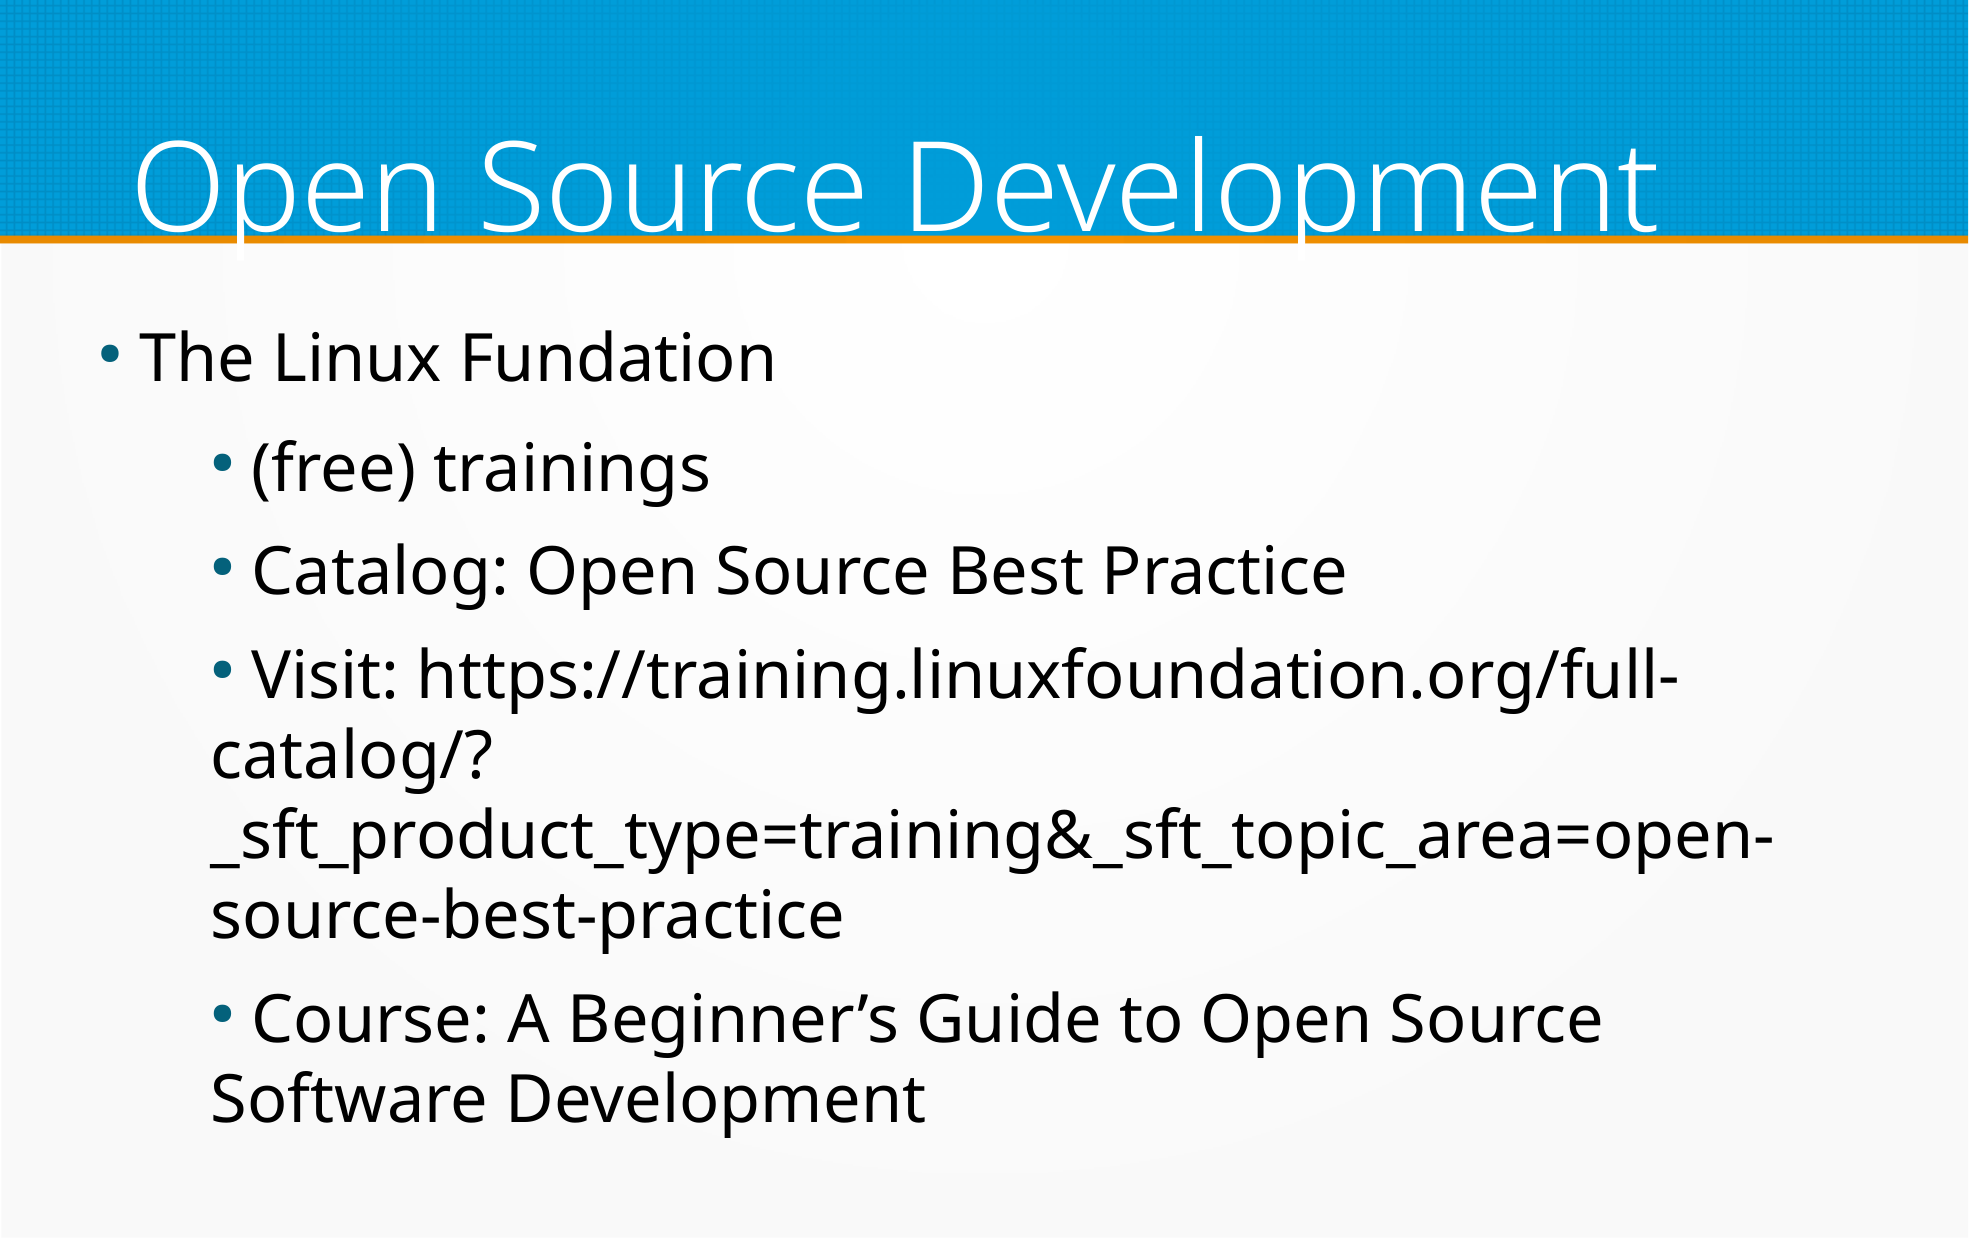

# Open Source Development
 The Linux Fundation
 (free) trainings
 Catalog: Open Source Best Practice
 Visit: https://training.linuxfoundation.org/full-catalog/?_sft_product_type=training&_sft_topic_area=open-source-best-practice
 Course: A Beginner’s Guide to Open Source Software Development